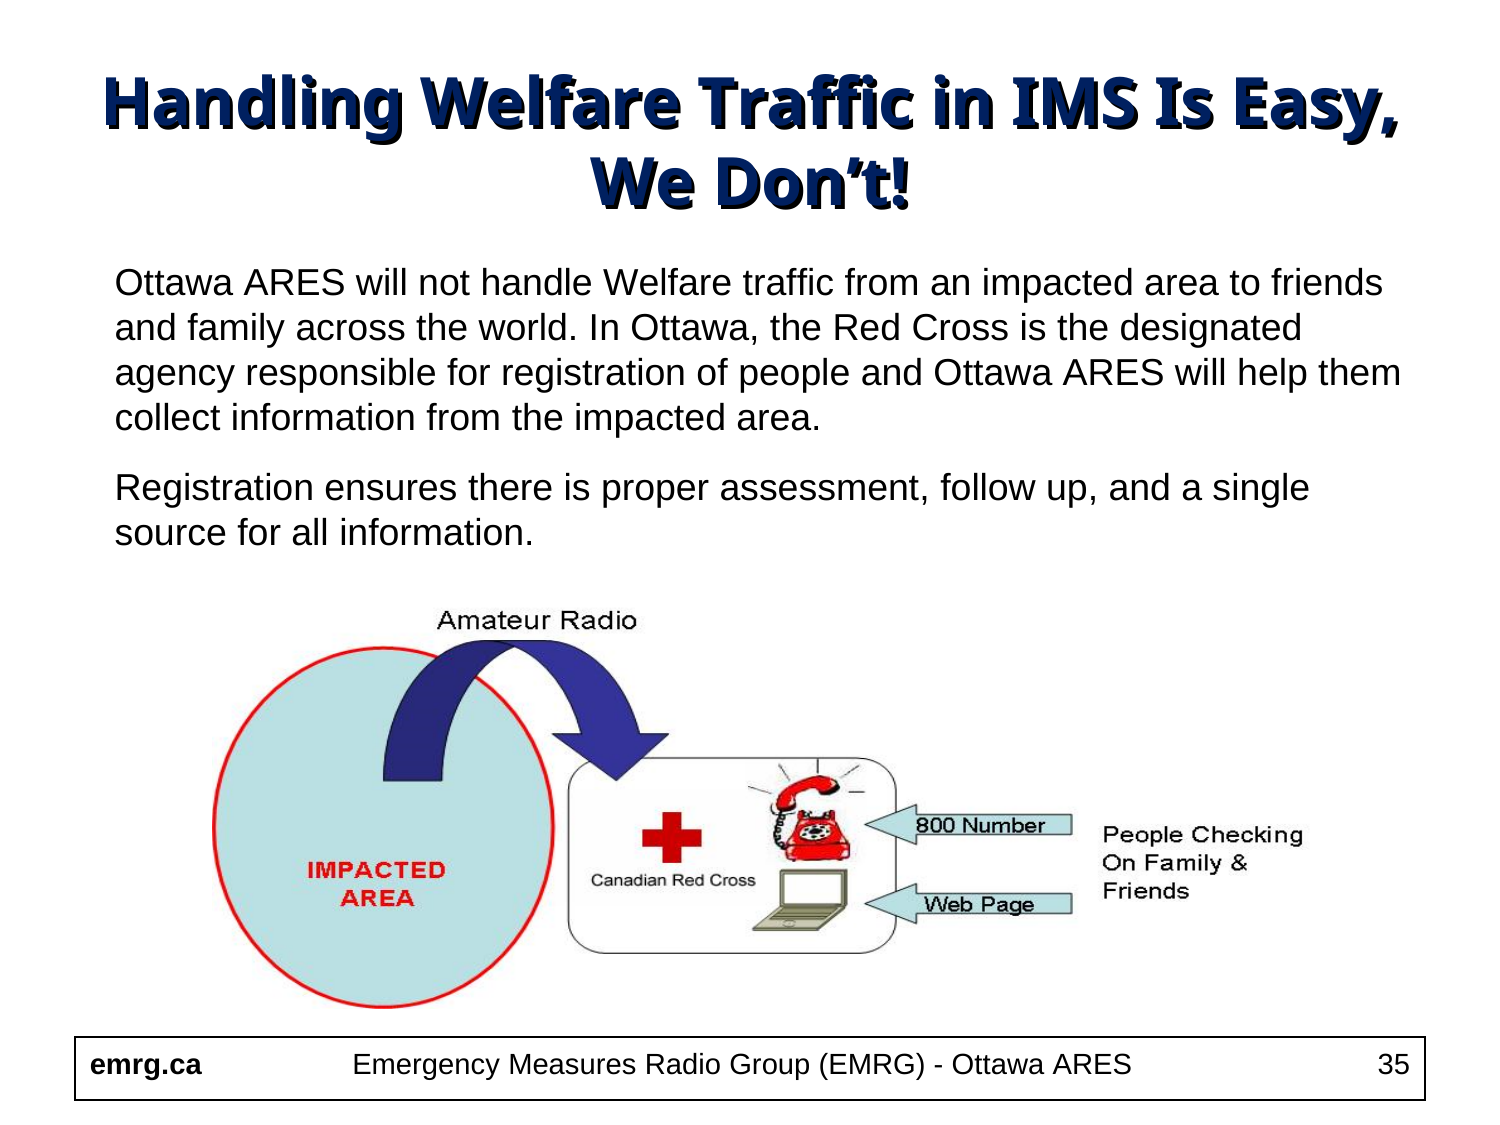

# Handling Welfare Traffic in IMS Is Easy, We Don’t!
Ottawa ARES will not handle Welfare traffic from an impacted area to friends and family across the world. In Ottawa, the Red Cross is the designated agency responsible for registration of people and Ottawa ARES will help them collect information from the impacted area.
Registration ensures there is proper assessment, follow up, and a single source for all information.
Emergency Measures Radio Group (EMRG) - Ottawa ARES